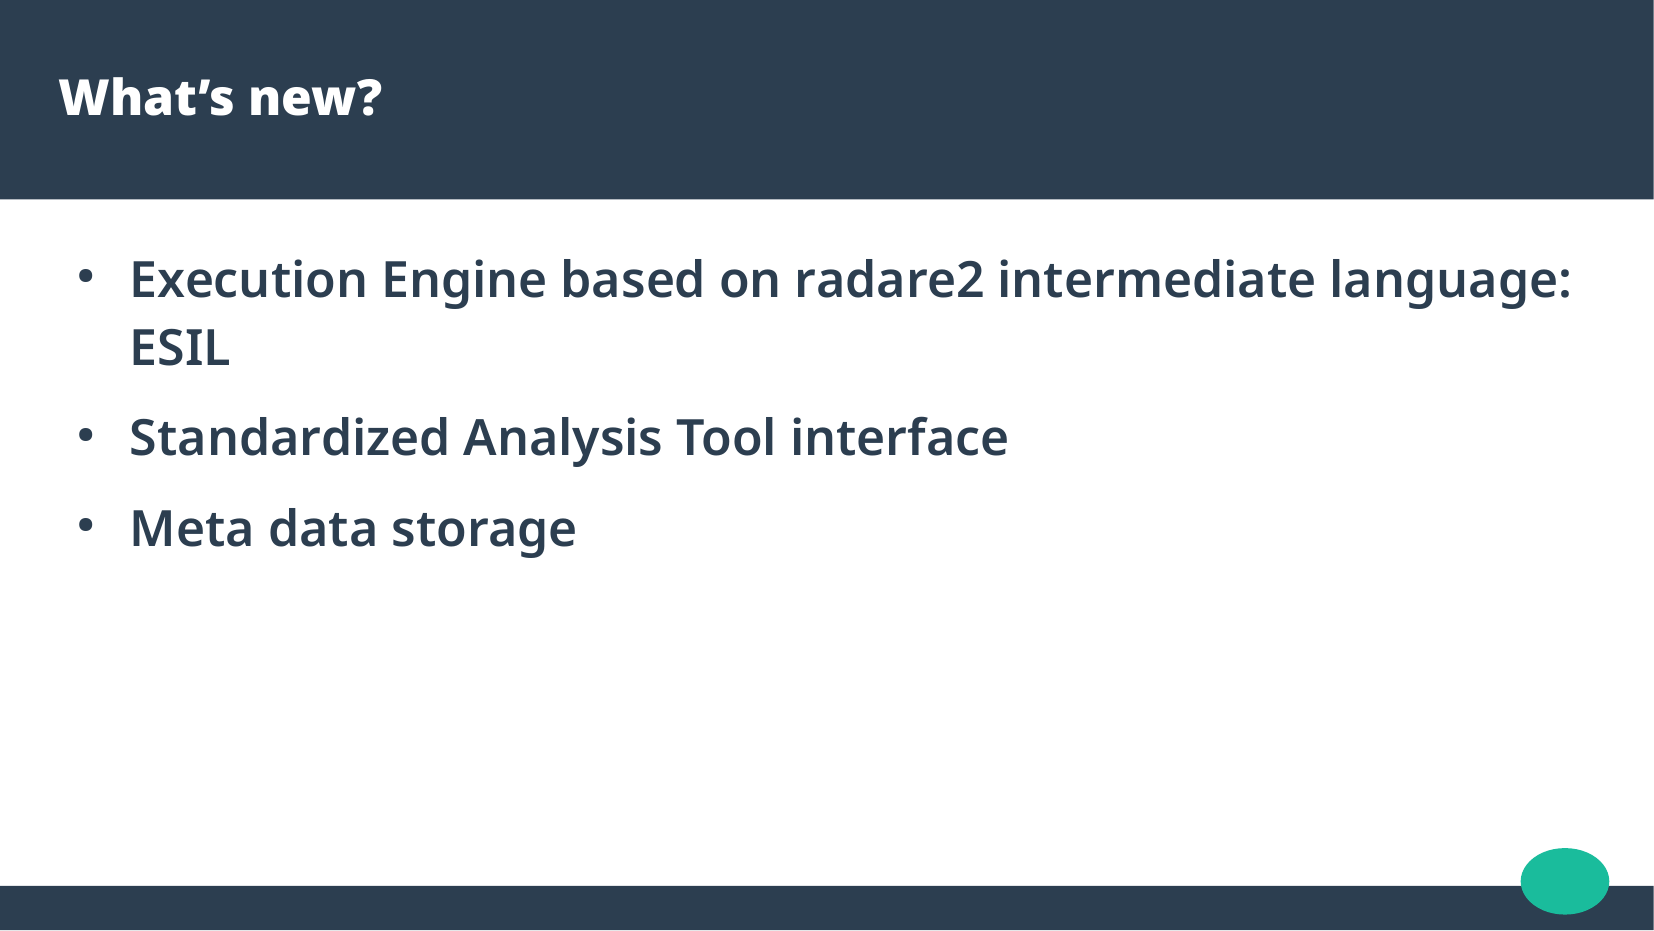

# What’s new?
Execution Engine based on radare2 intermediate language: ESIL
Standardized Analysis Tool interface
Meta data storage